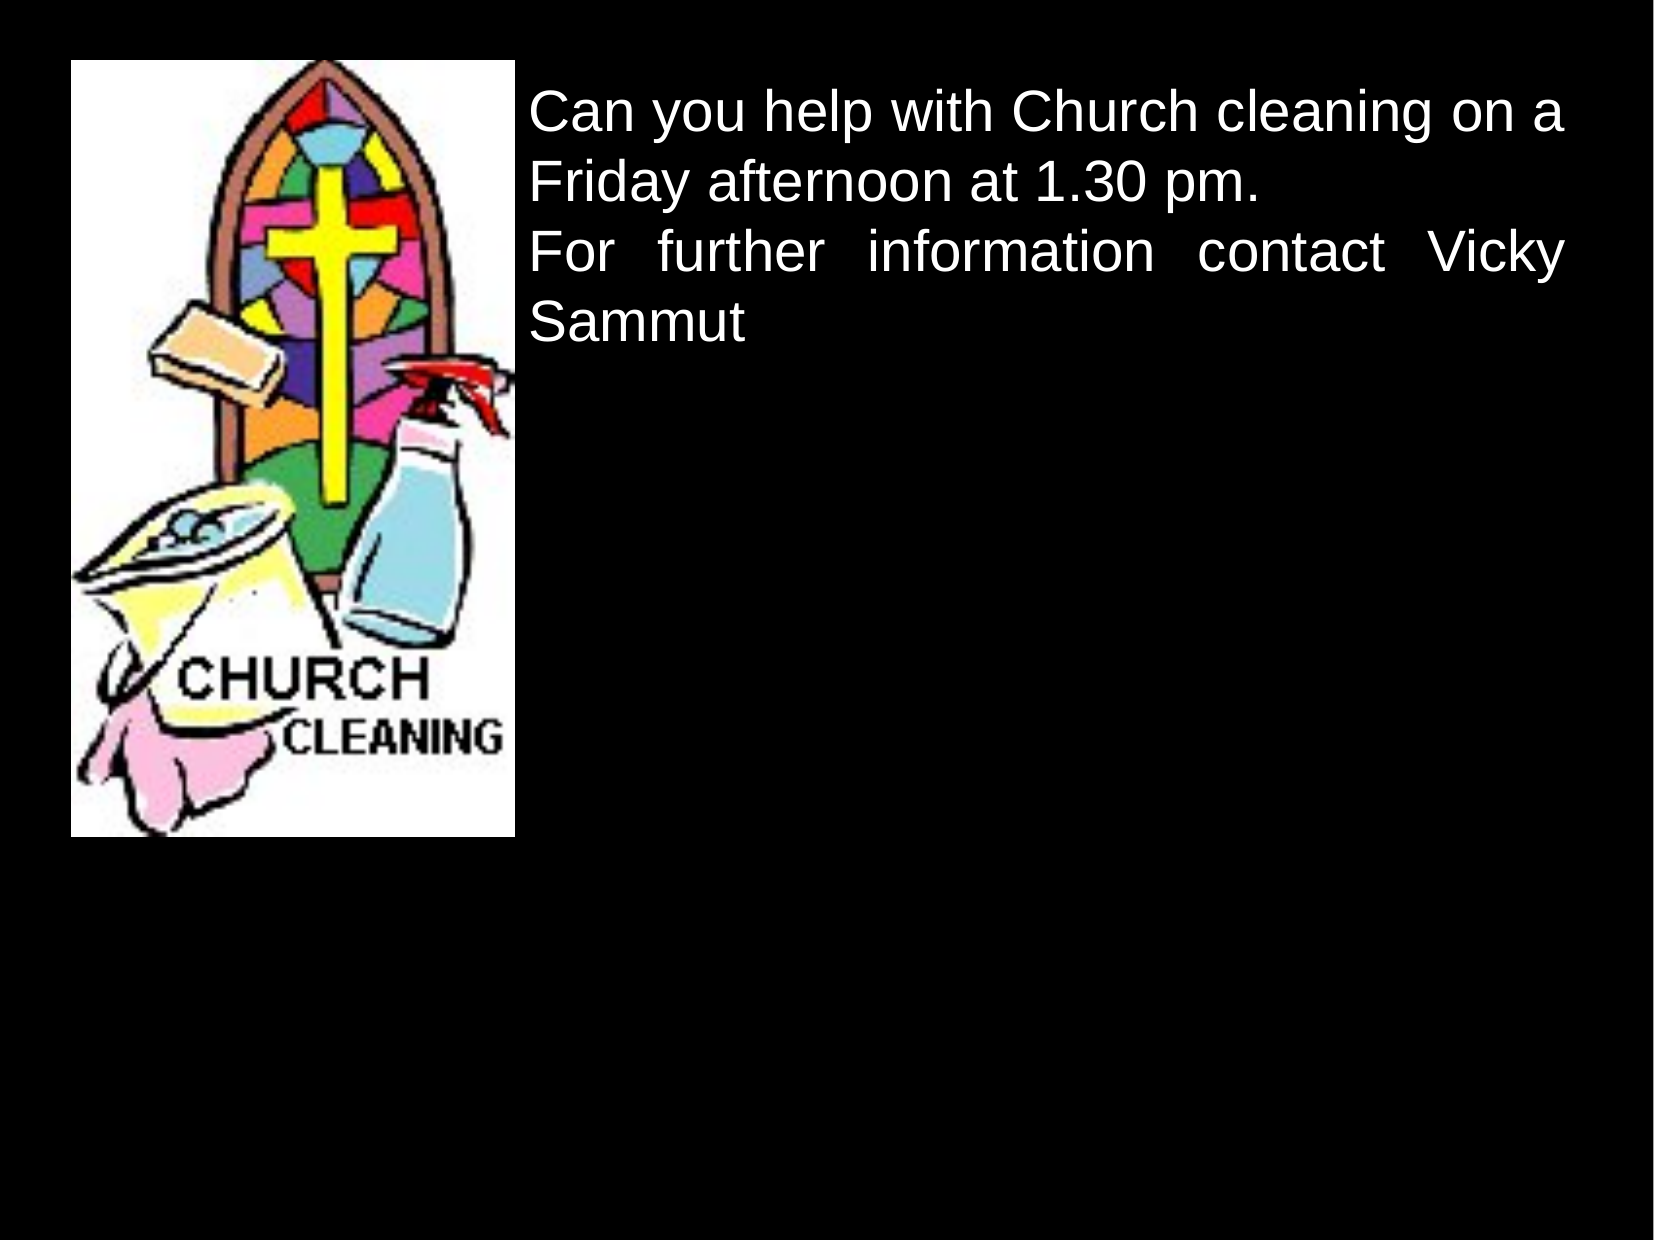

Can you help with Church cleaning on a Friday afternoon at 1.30 pm.
For further information contact Vicky Sammut